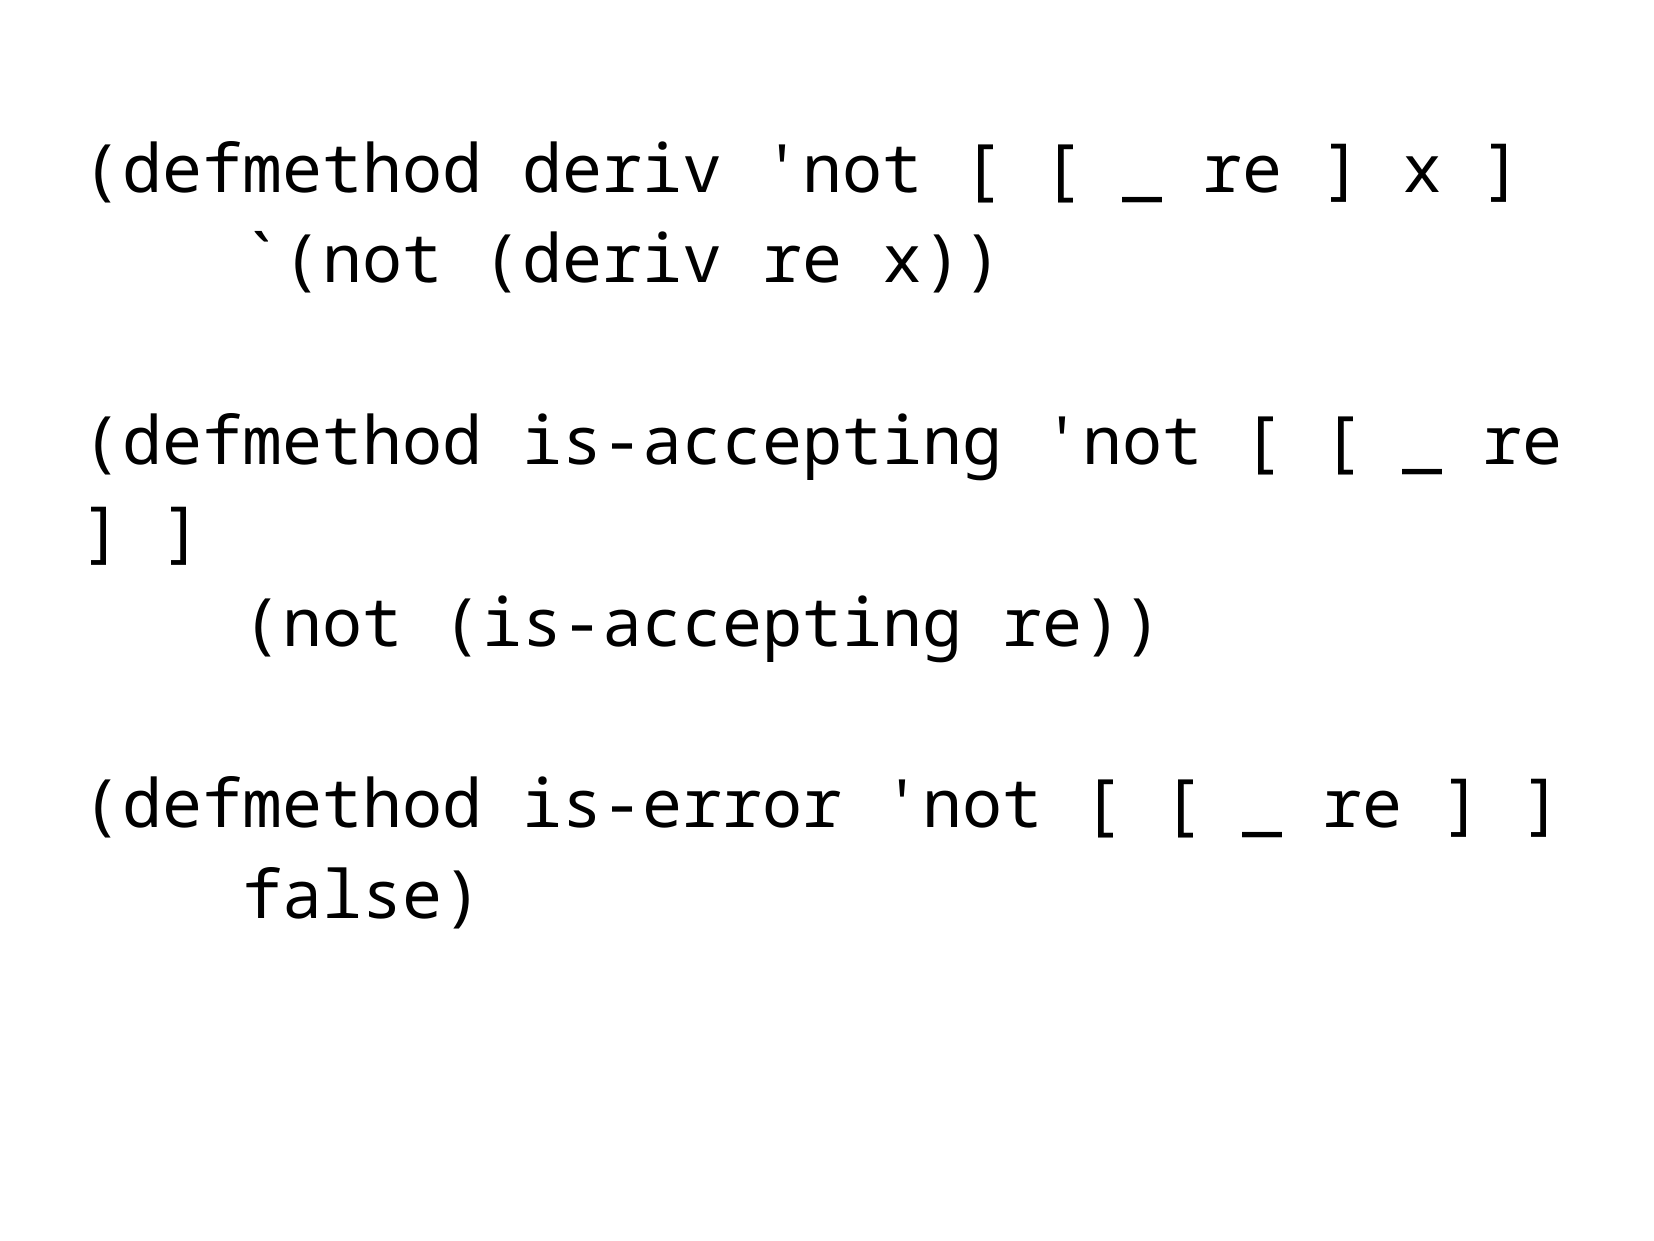

# (defmethod deriv 'not [ [ _ re ] x ]
 `(not (deriv re x))
(defmethod is-accepting 'not [ [ _ re ] ]
 (not (is-accepting re))
(defmethod is-error 'not [ [ _ re ] ]
 false)